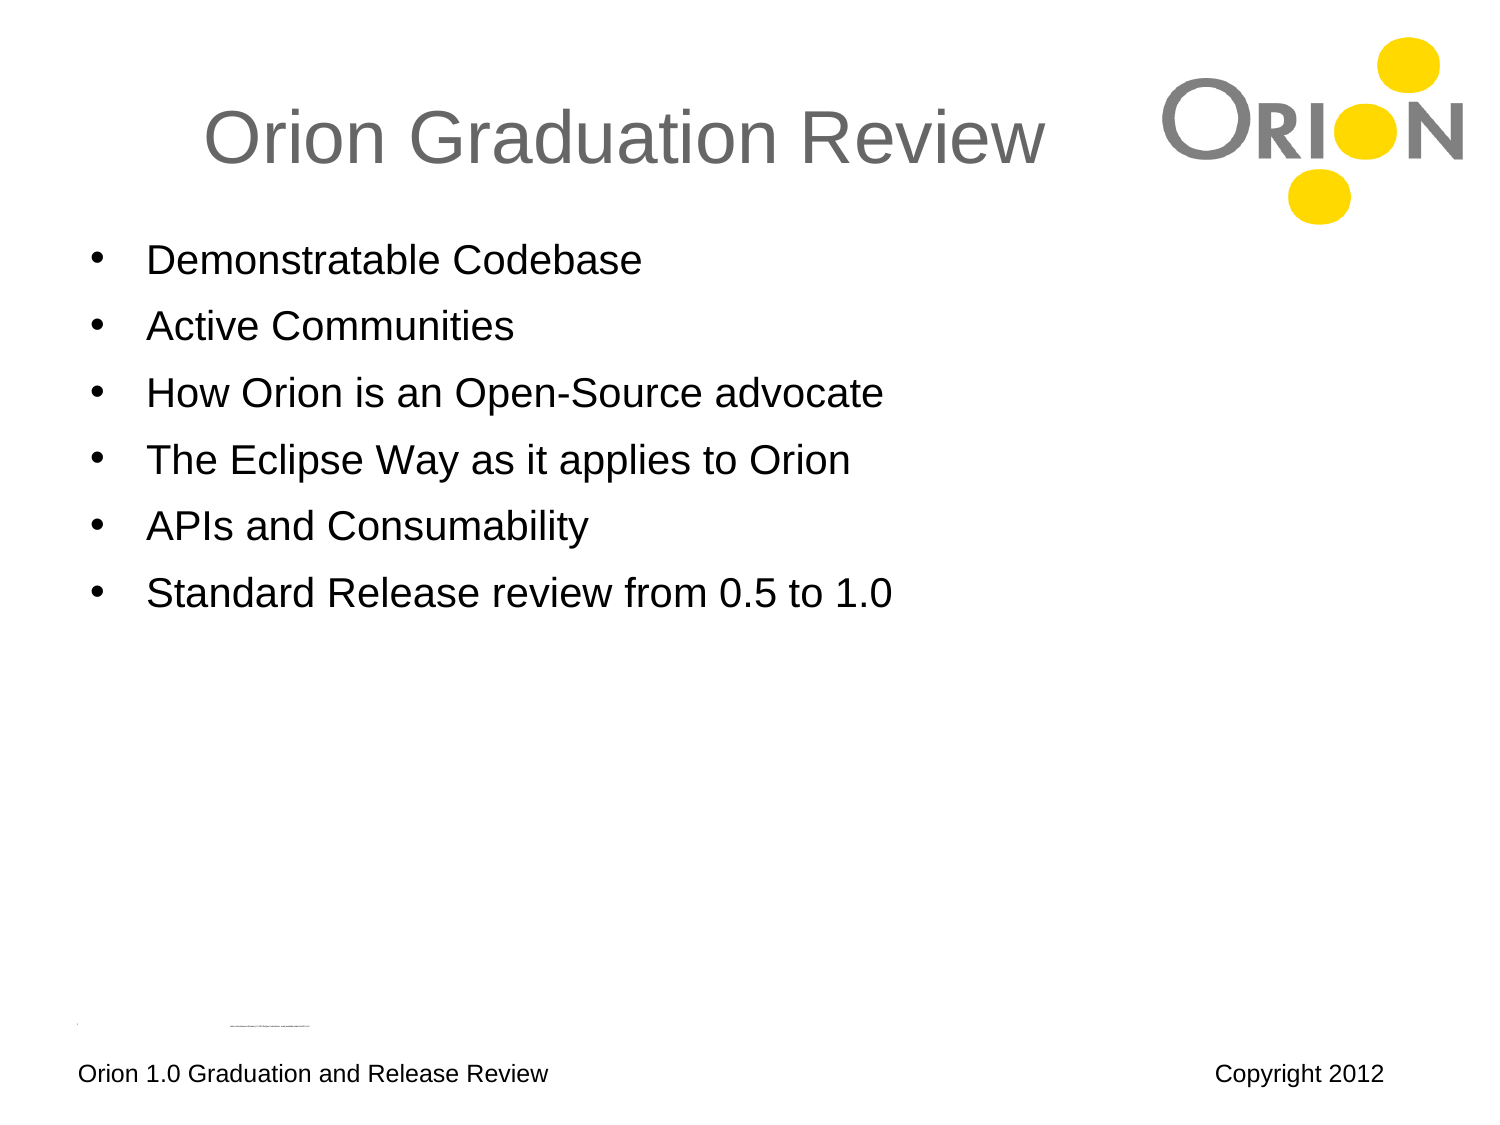

# Orion Graduation Review
Demonstratable Codebase
Active Communities
How Orion is an Open-Source advocate
The Eclipse Way as it applies to Orion
APIs and Consumability
Standard Release review from 0.5 to 1.0
2
Copyright 2011